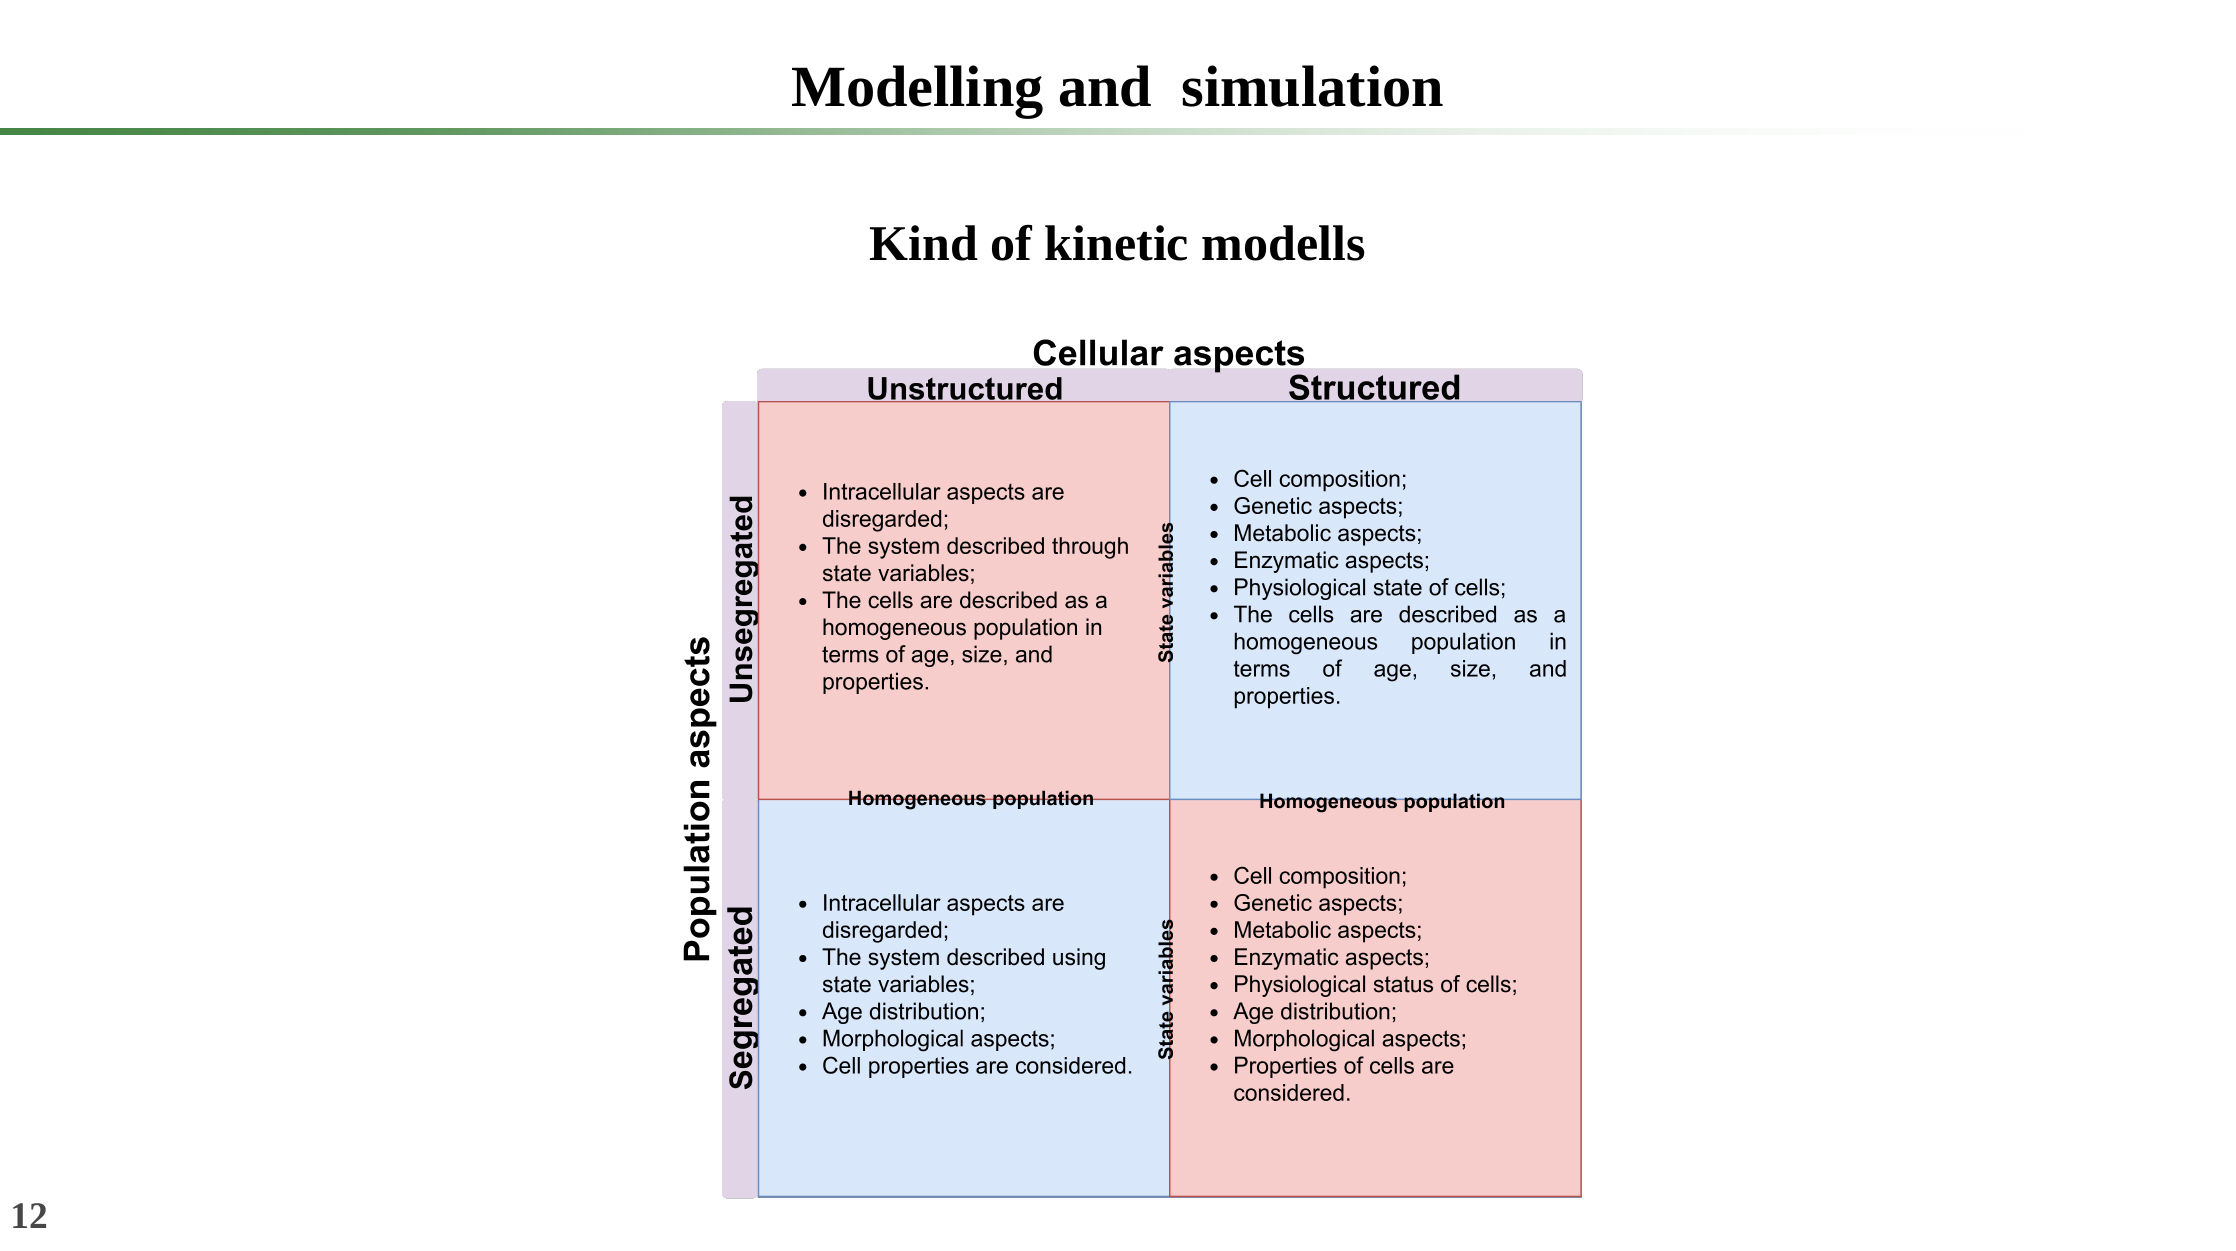

Modelling and simulation
Kind of kinetic modells